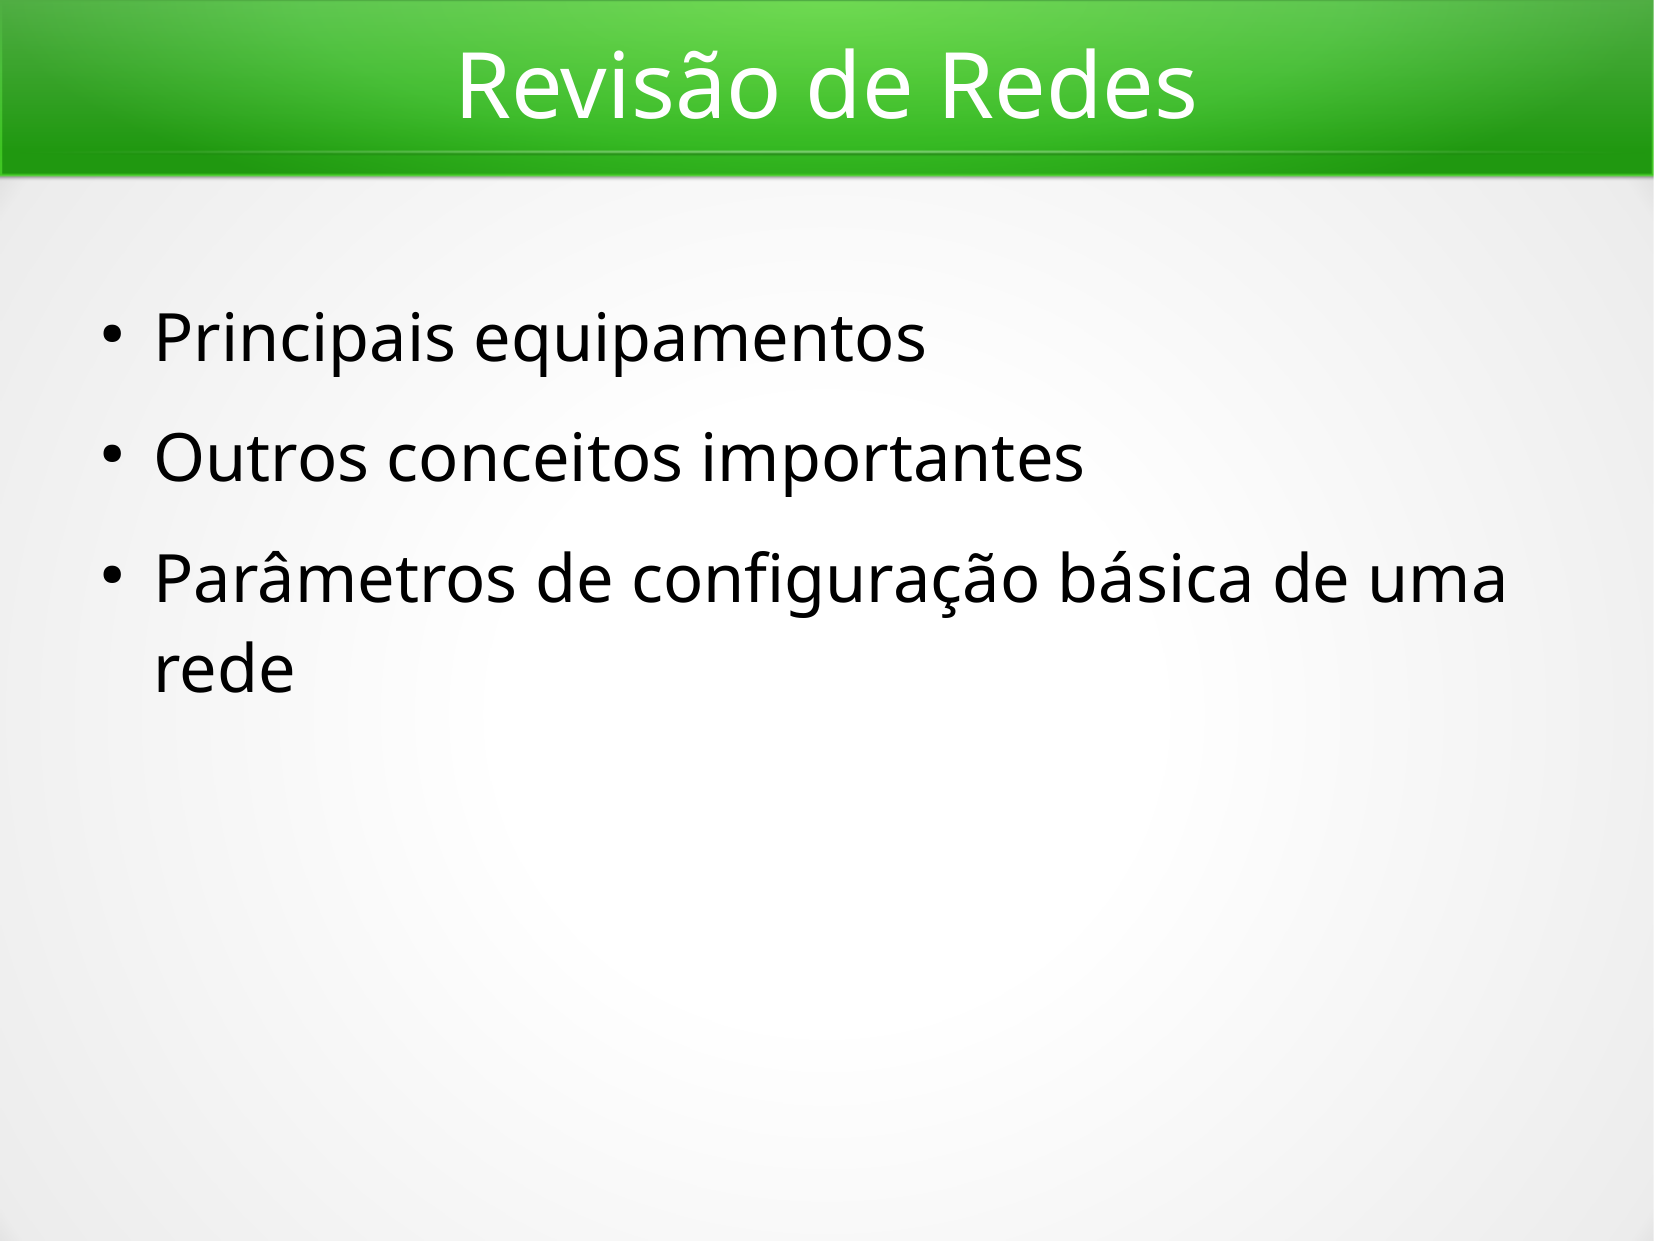

# Revisão de Redes
Principais equipamentos
Outros conceitos importantes
Parâmetros de configuração básica de uma rede